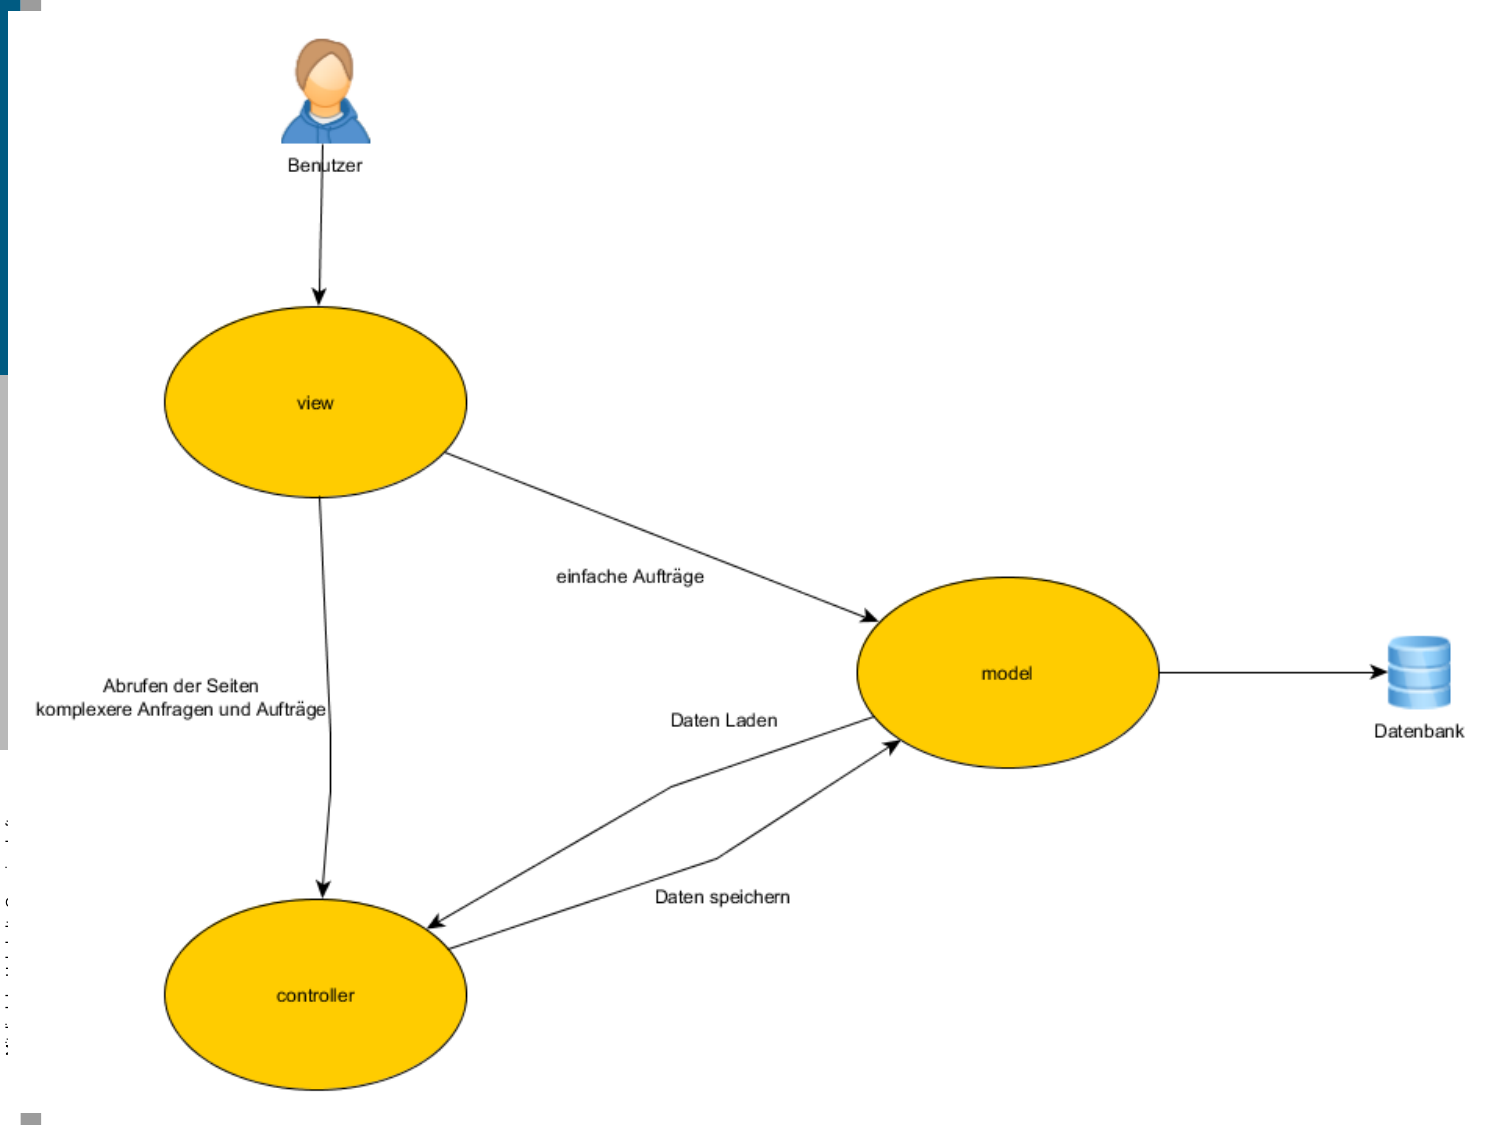

# Programmdesign
Model – View – Controller
Datenhaltung (model)
IO/Benutzerinteraktion (view)
Programmsteuerung (controller)